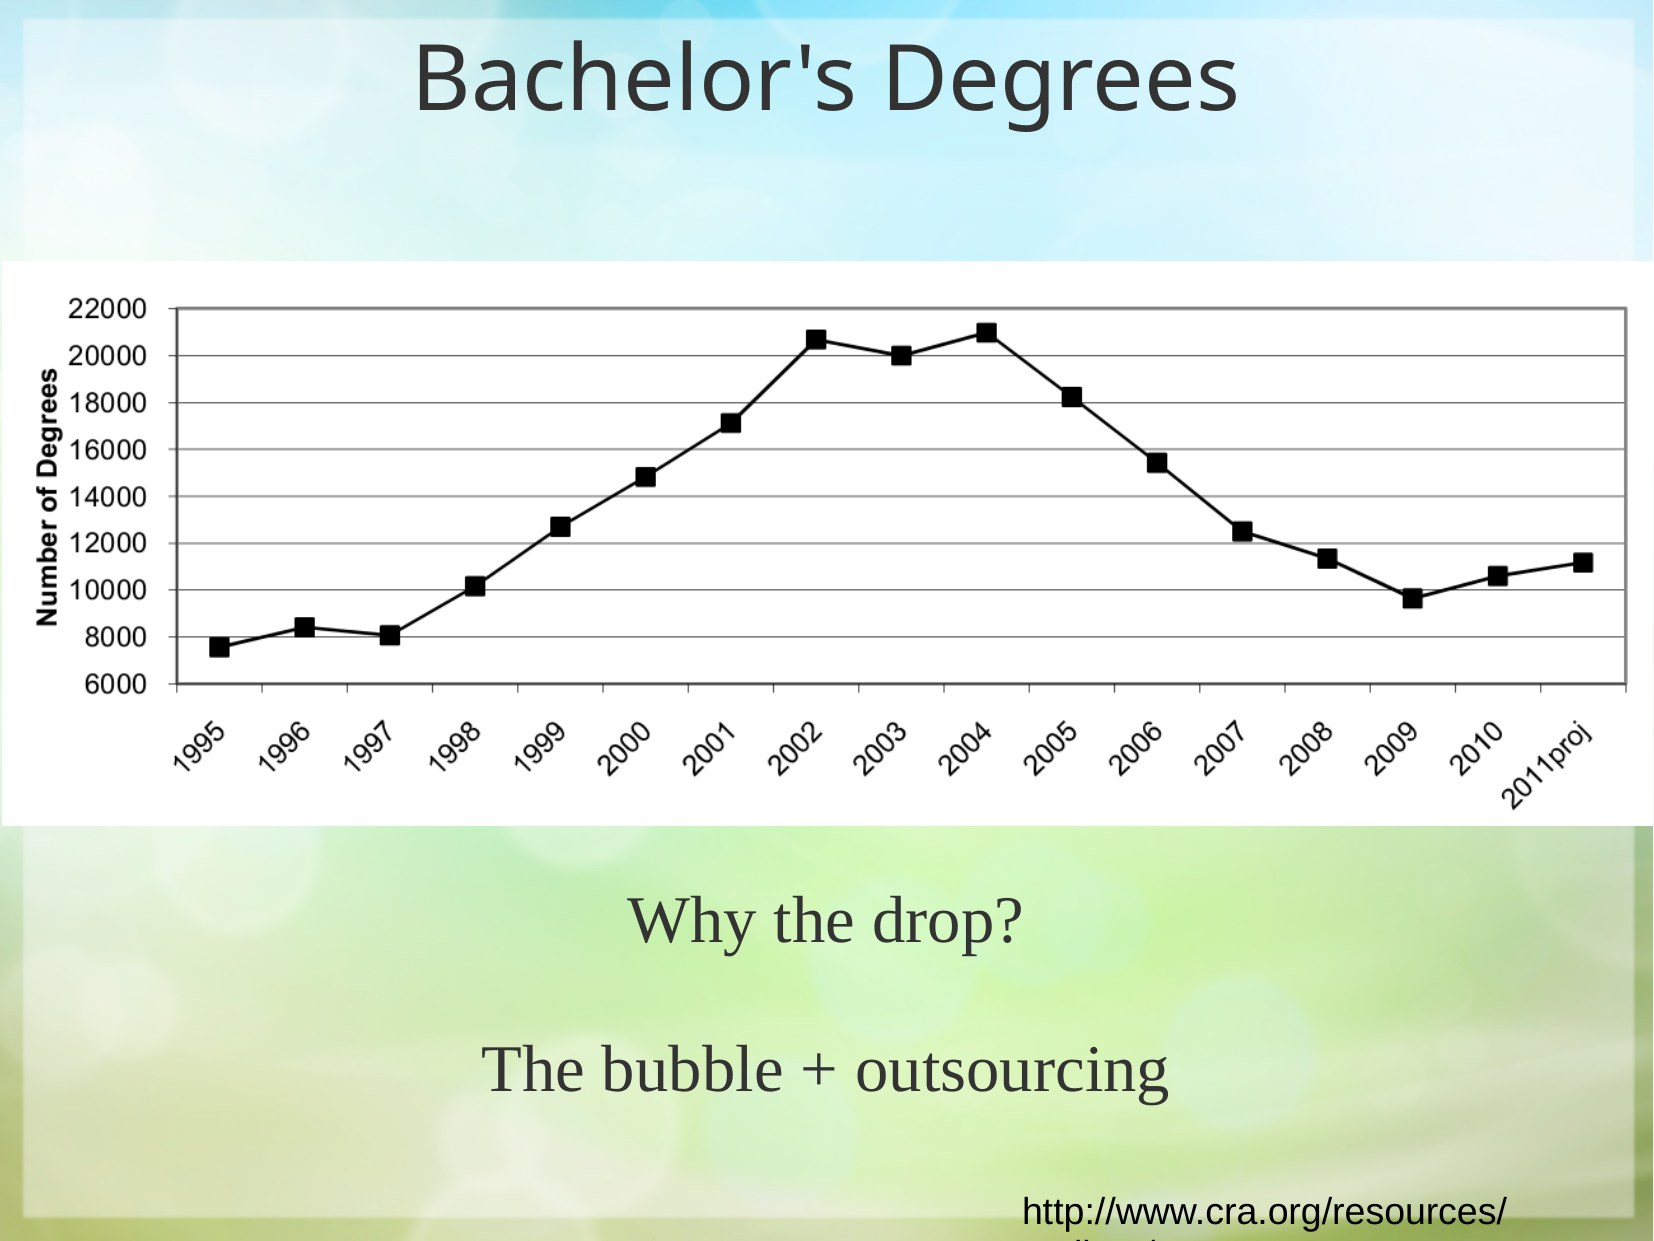

# Bachelor's Degrees
Why the drop?
The bubble + outsourcing
http://www.cra.org/resources/taulbee/